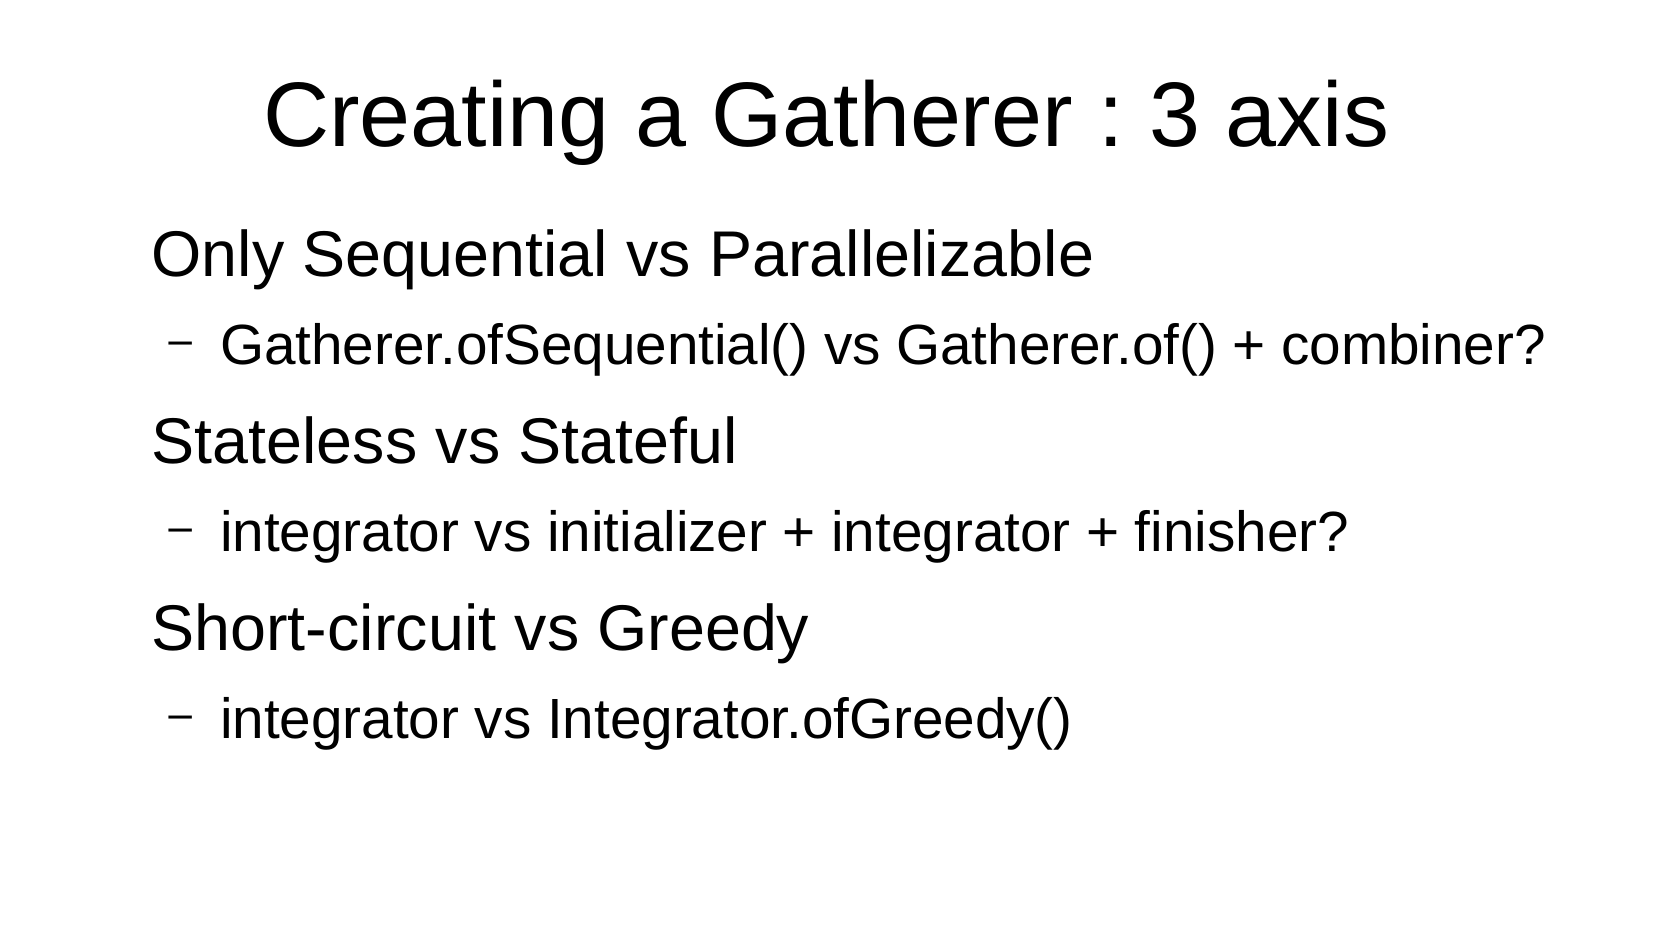

# Creating a Gatherer : 3 axis
Only Sequential vs Parallelizable
Gatherer.ofSequential() vs Gatherer.of() + combiner?
Stateless vs Stateful
integrator vs initializer + integrator + finisher?
Short-circuit vs Greedy
integrator vs Integrator.ofGreedy()